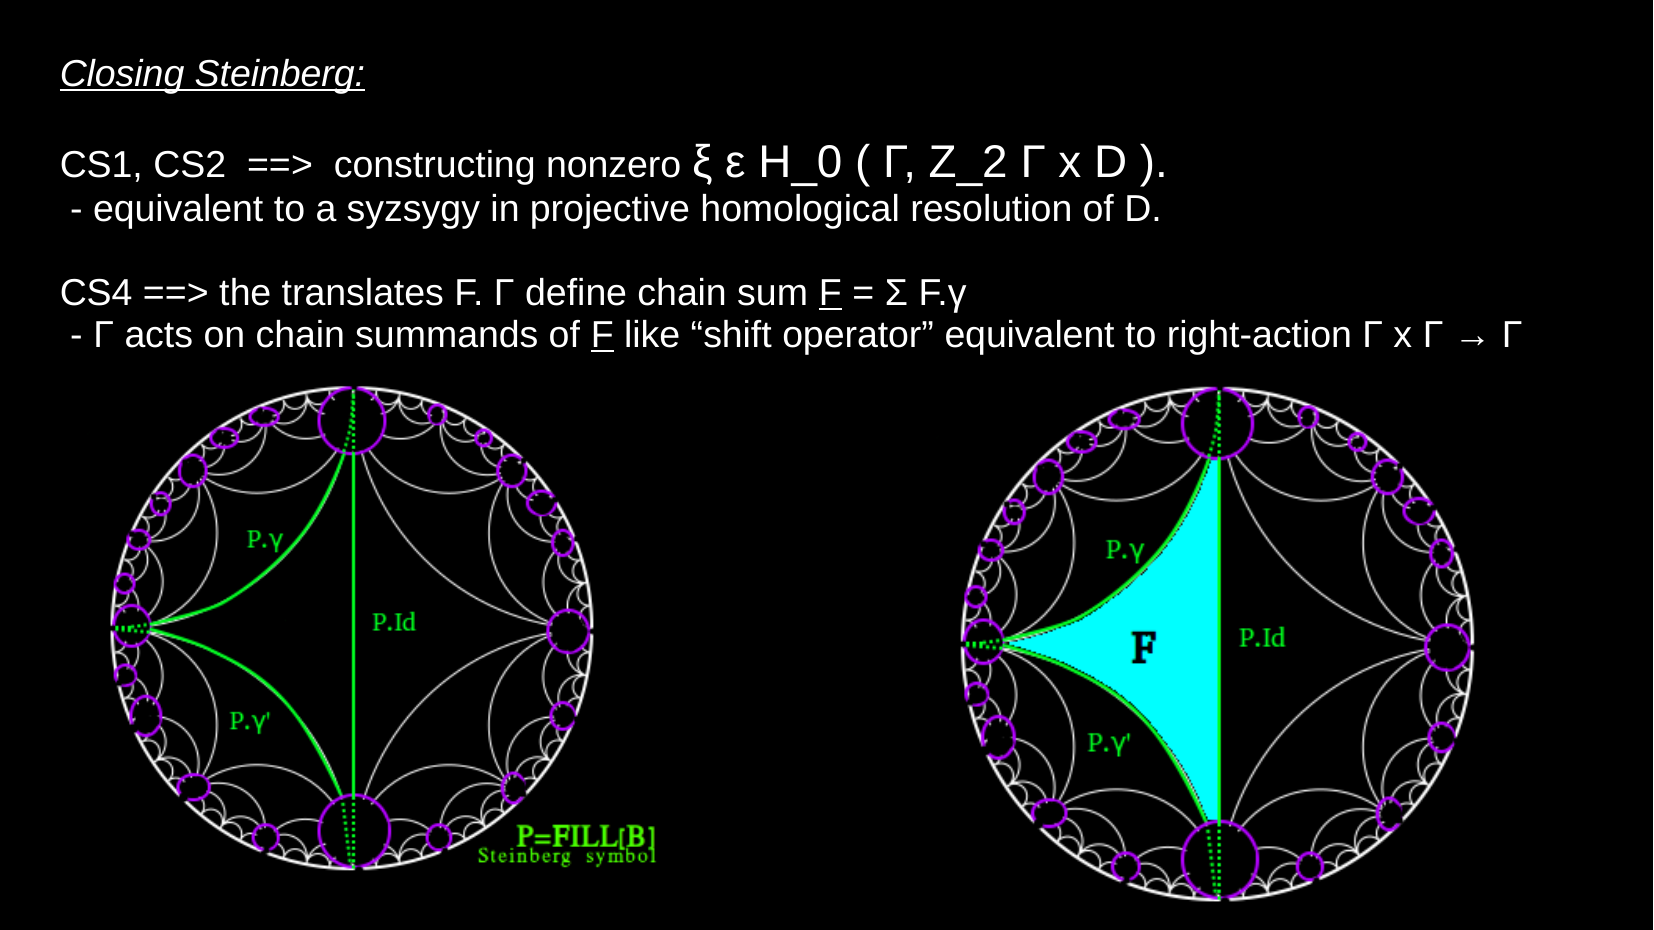

Closing Steinberg:
CS1, CS2 ==> constructing nonzero ξ ε H_0 ( Γ, Z_2 Γ x D ).
 - equivalent to a syzsygy in projective homological resolution of D.
CS4 ==> the translates F. Γ define chain sum F = Σ F.γ
 - Γ acts on chain summands of F like “shift operator” equivalent to right-action Γ x Γ → Γ